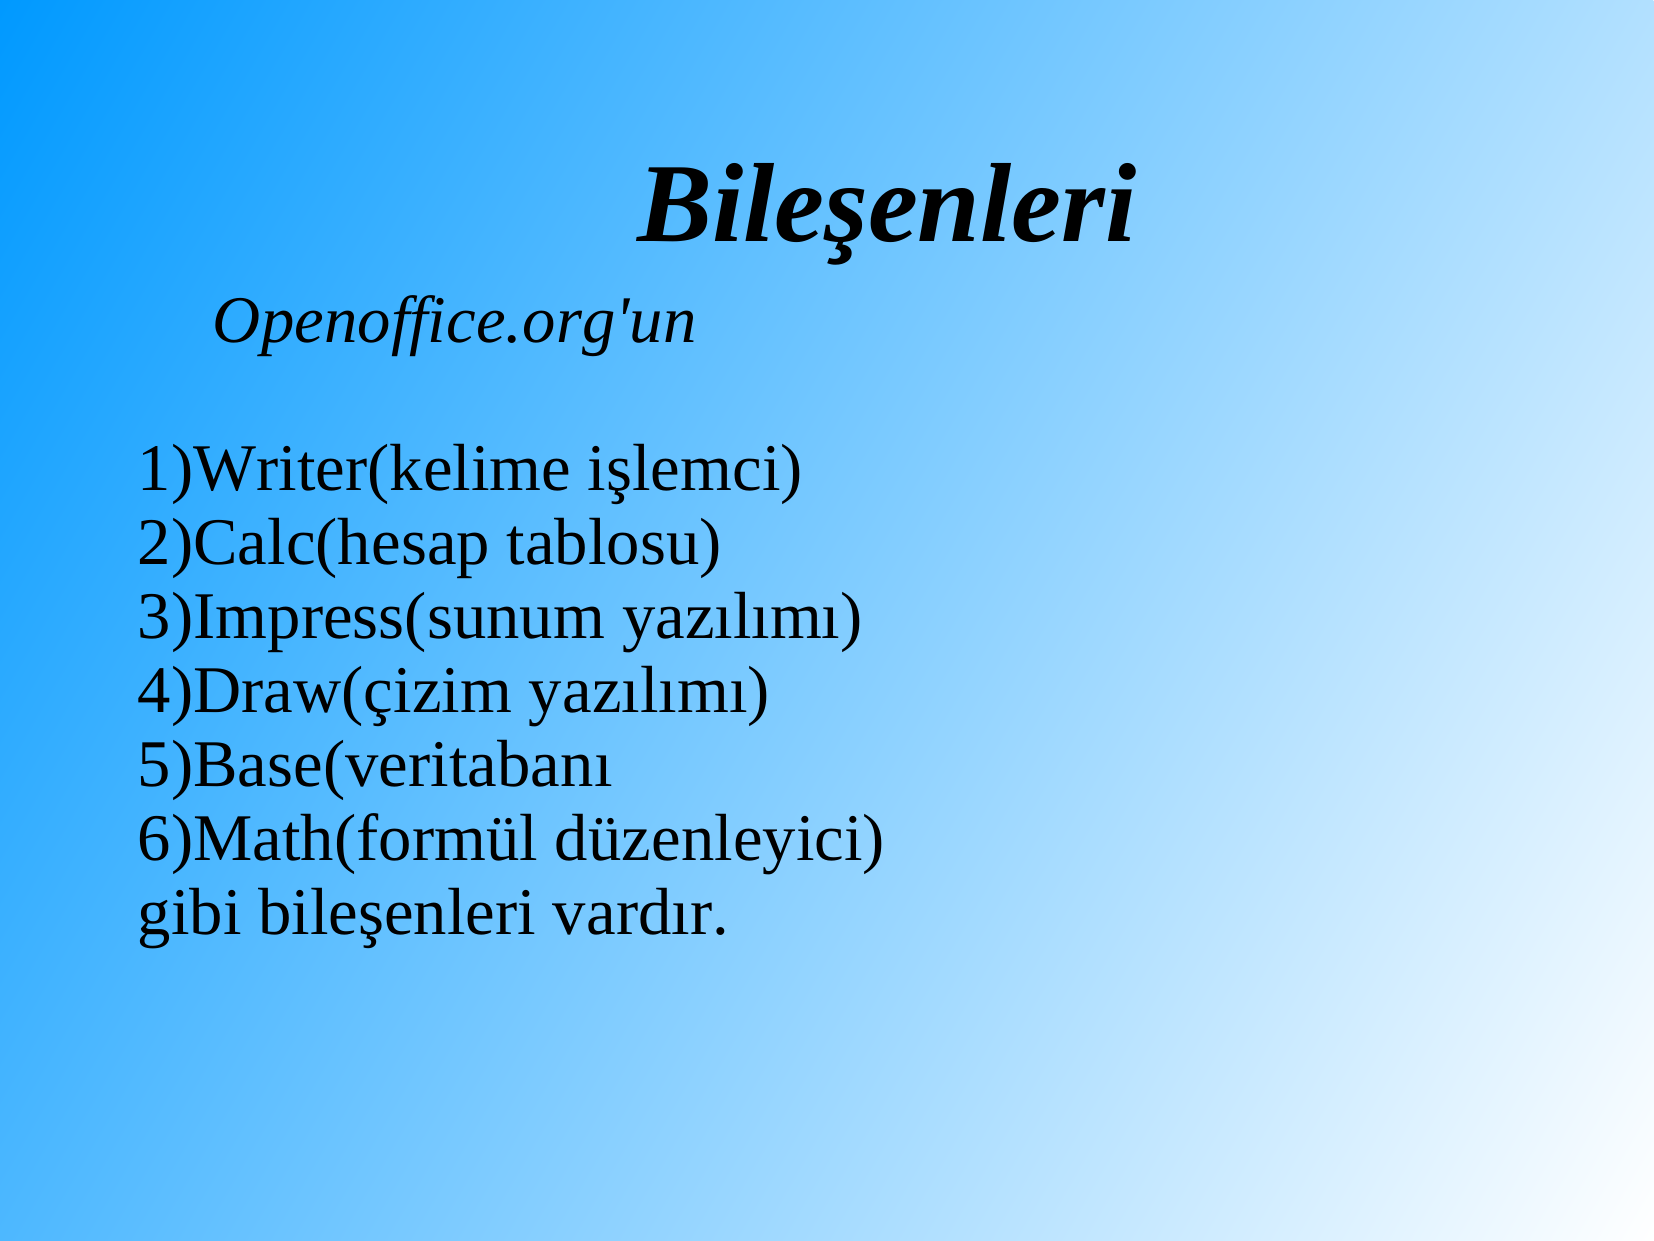

# Bileşenleri
	Openoffice.org'un
1)Writer(kelime işlemci)
2)Calc(hesap tablosu)
3)Impress(sunum yazılımı)
4)Draw(çizim yazılımı)
5)Base(veritabanı
6)Math(formül düzenleyici)
gibi bileşenleri vardır.